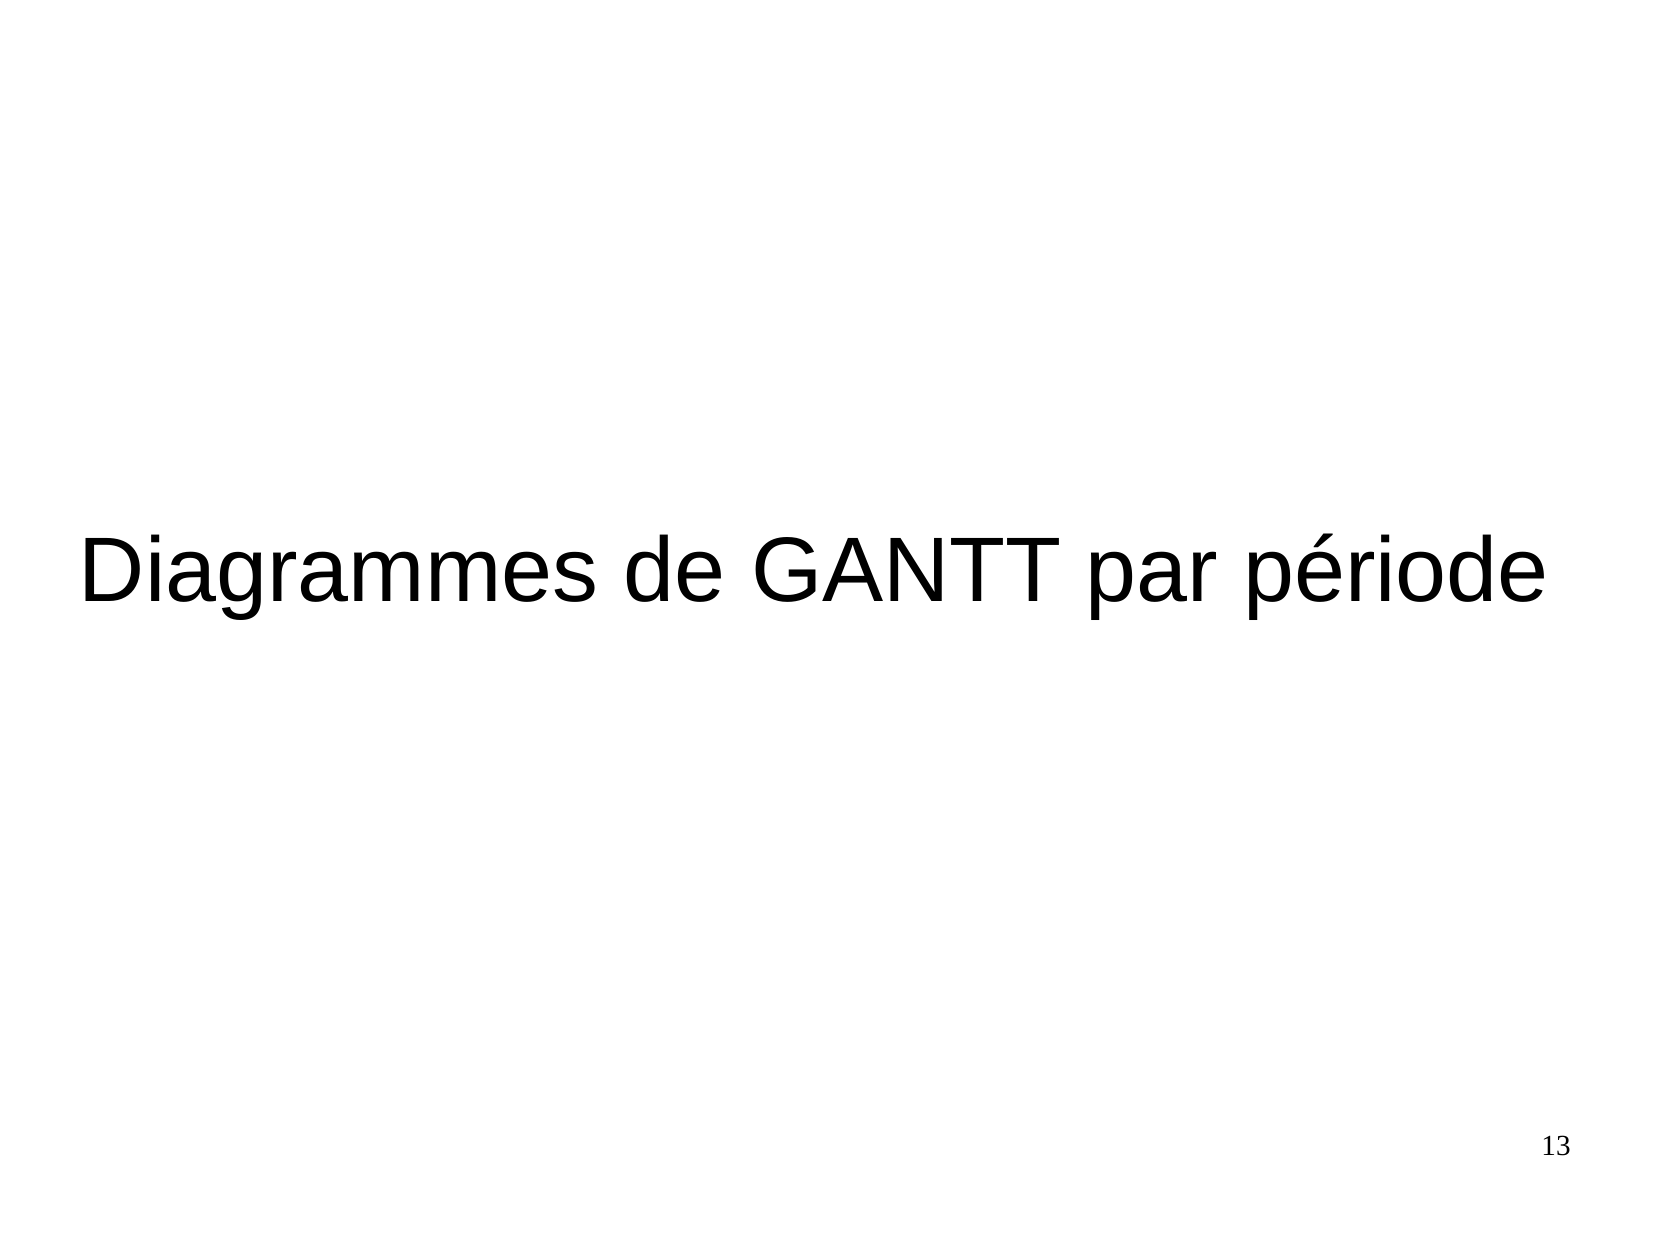

# Diagrammes de GANTT par période
13